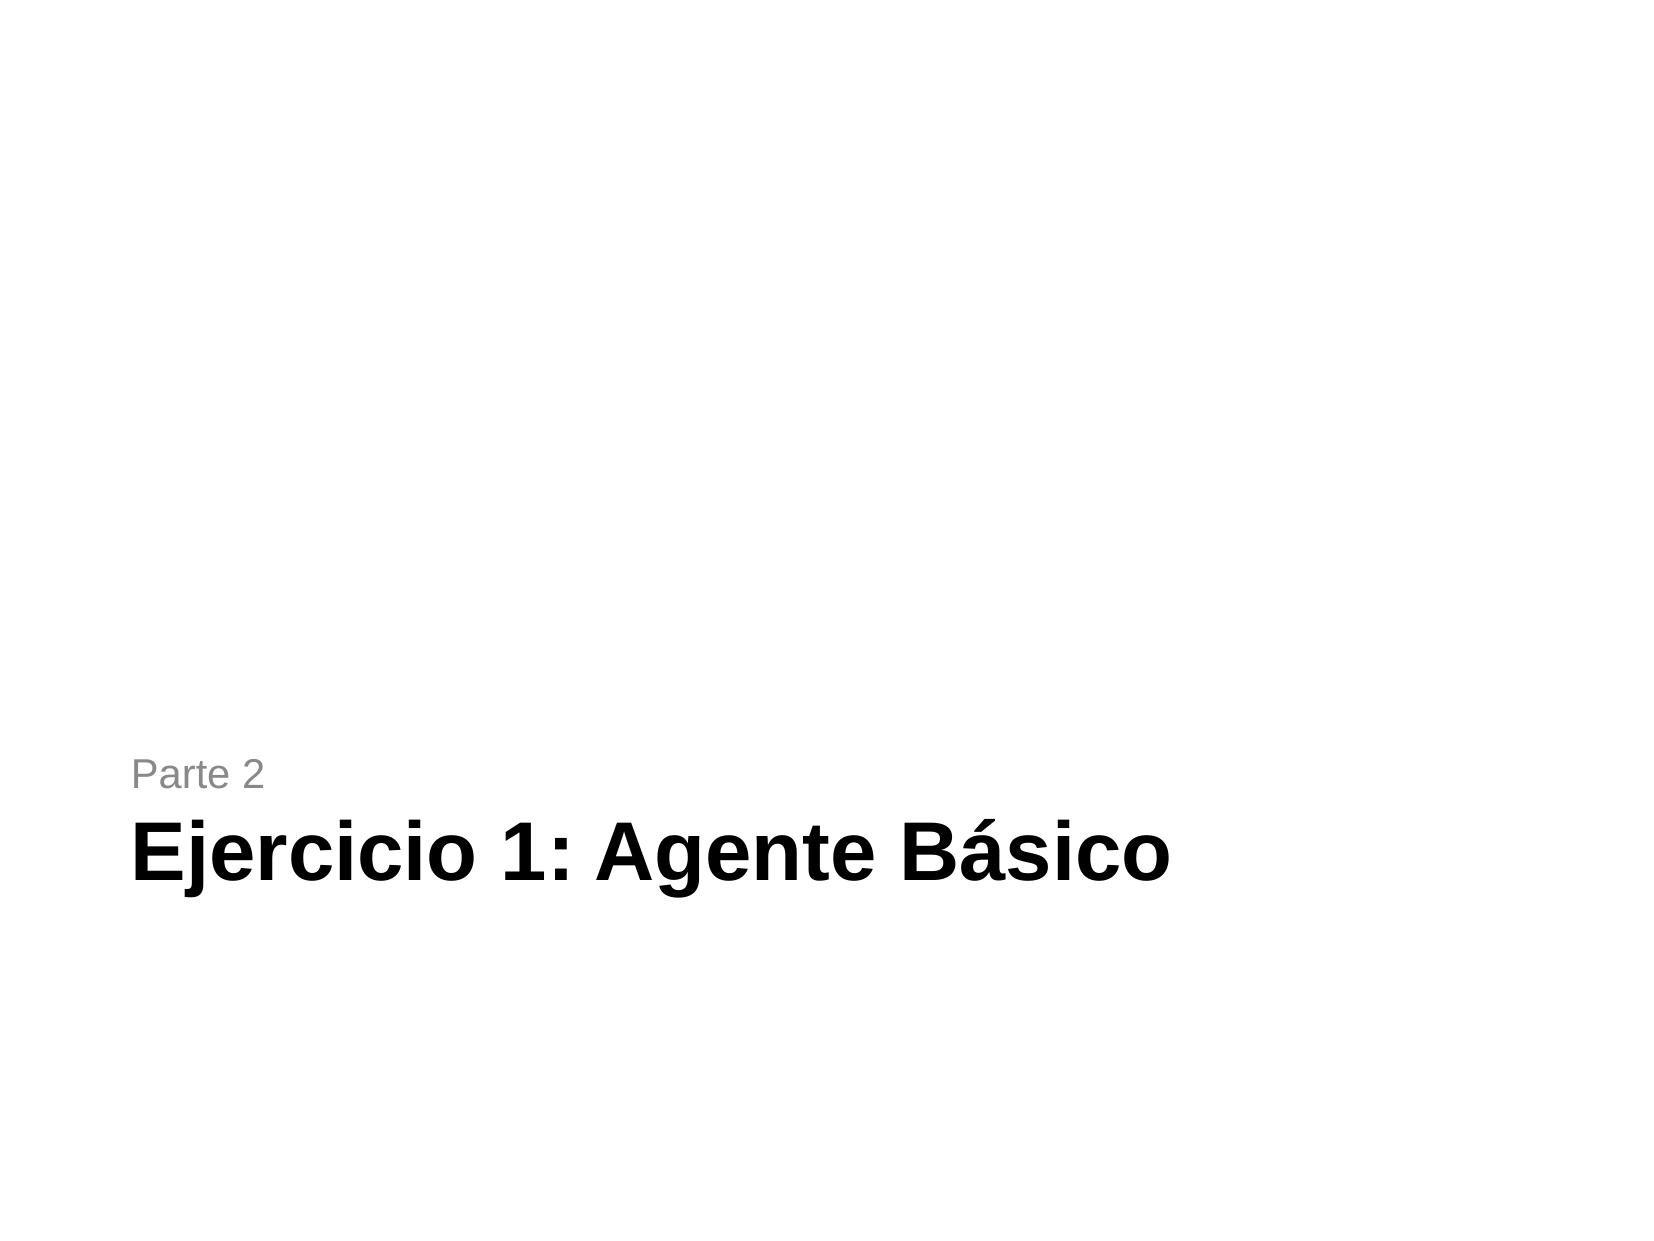

Parte 2
# Ejercicio 1: Agente Básico